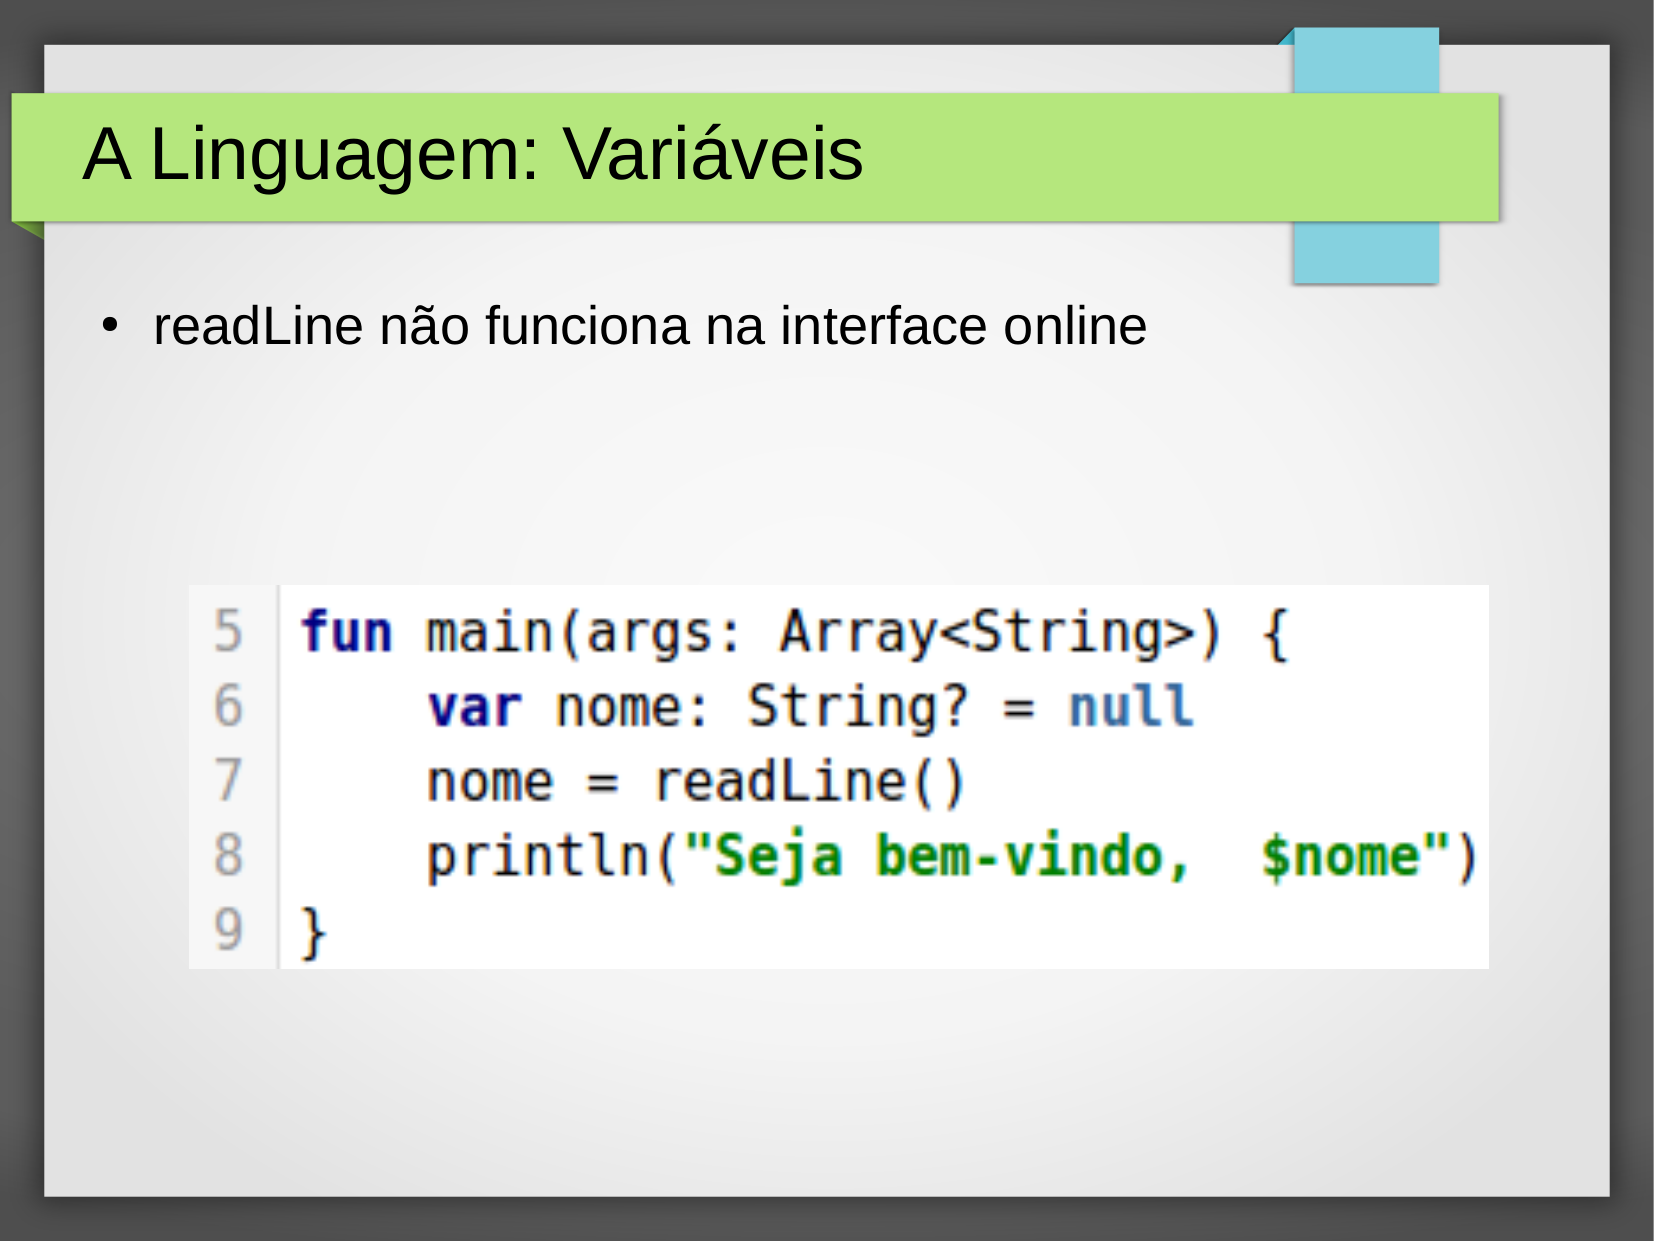

# A Linguagem: Variáveis
readLine não funciona na interface online